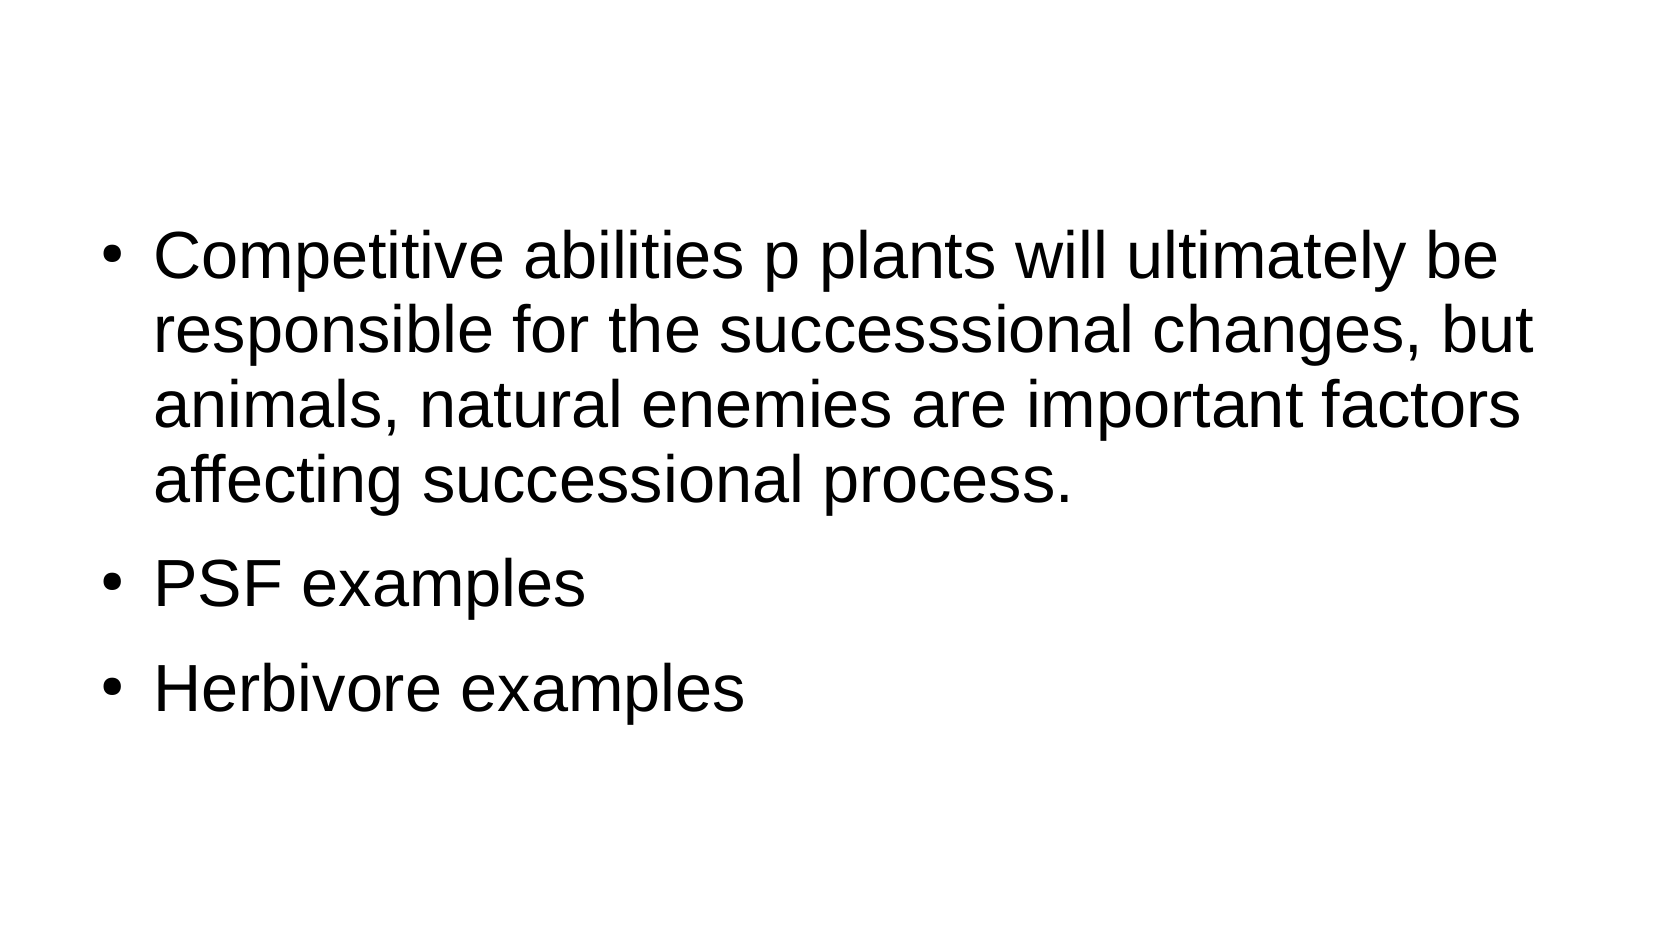

#
Competitive abilities p plants will ultimately be responsible for the successsional changes, but animals, natural enemies are important factors affecting successional process.
PSF examples
Herbivore examples